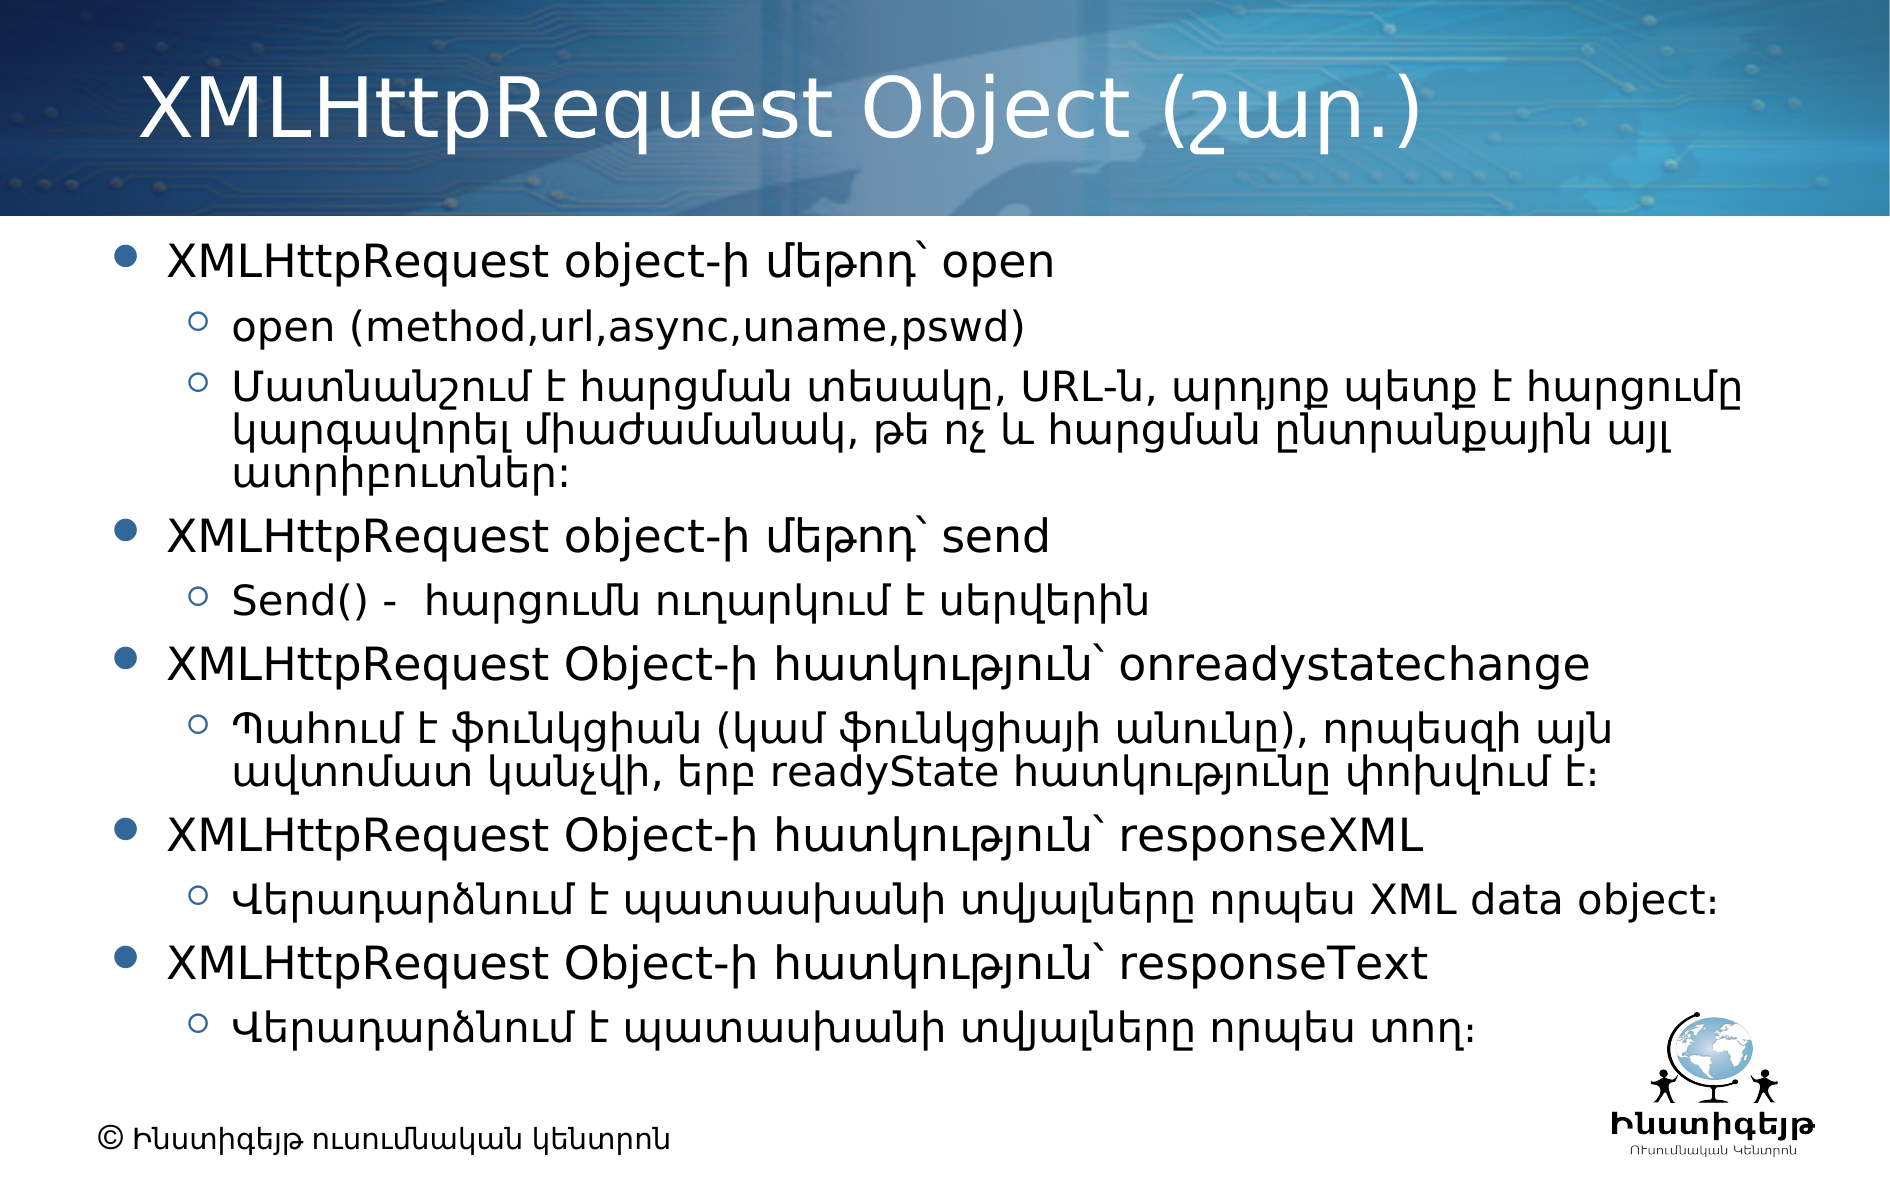

XMLHttpRequest Object (շար.)
# XMLHttpRequest object-ի մեթոդ՝ open
open (method,url,async,uname,pswd)
Մատնանշում է հարցման տեսակը, URL-ն, արդյոք պետք է հարցումը կարգավորել միաժամանակ, թե ոչ և հարցման ընտրանքային այլ ատրիբուտներ:
XMLHttpRequest object-ի մեթոդ՝ send
Send() - հարցումն ուղարկում է սերվերին
XMLHttpRequest Object-ի հատկություն՝ onreadystatechange
Պահում է ֆունկցիան (կամ ֆունկցիայի անունը), որպեսզի այն ավտոմատ կանչվի, երբ readyState հատկությունը փոխվում է։
XMLHttpRequest Object-ի հատկություն՝ responseXML
Վերադարձնում է պատասխանի տվյալները որպես XML data object։
XMLHttpRequest Object-ի հատկություն՝ responseText
Վերադարձնում է պատասխանի տվյալները որպես տող։